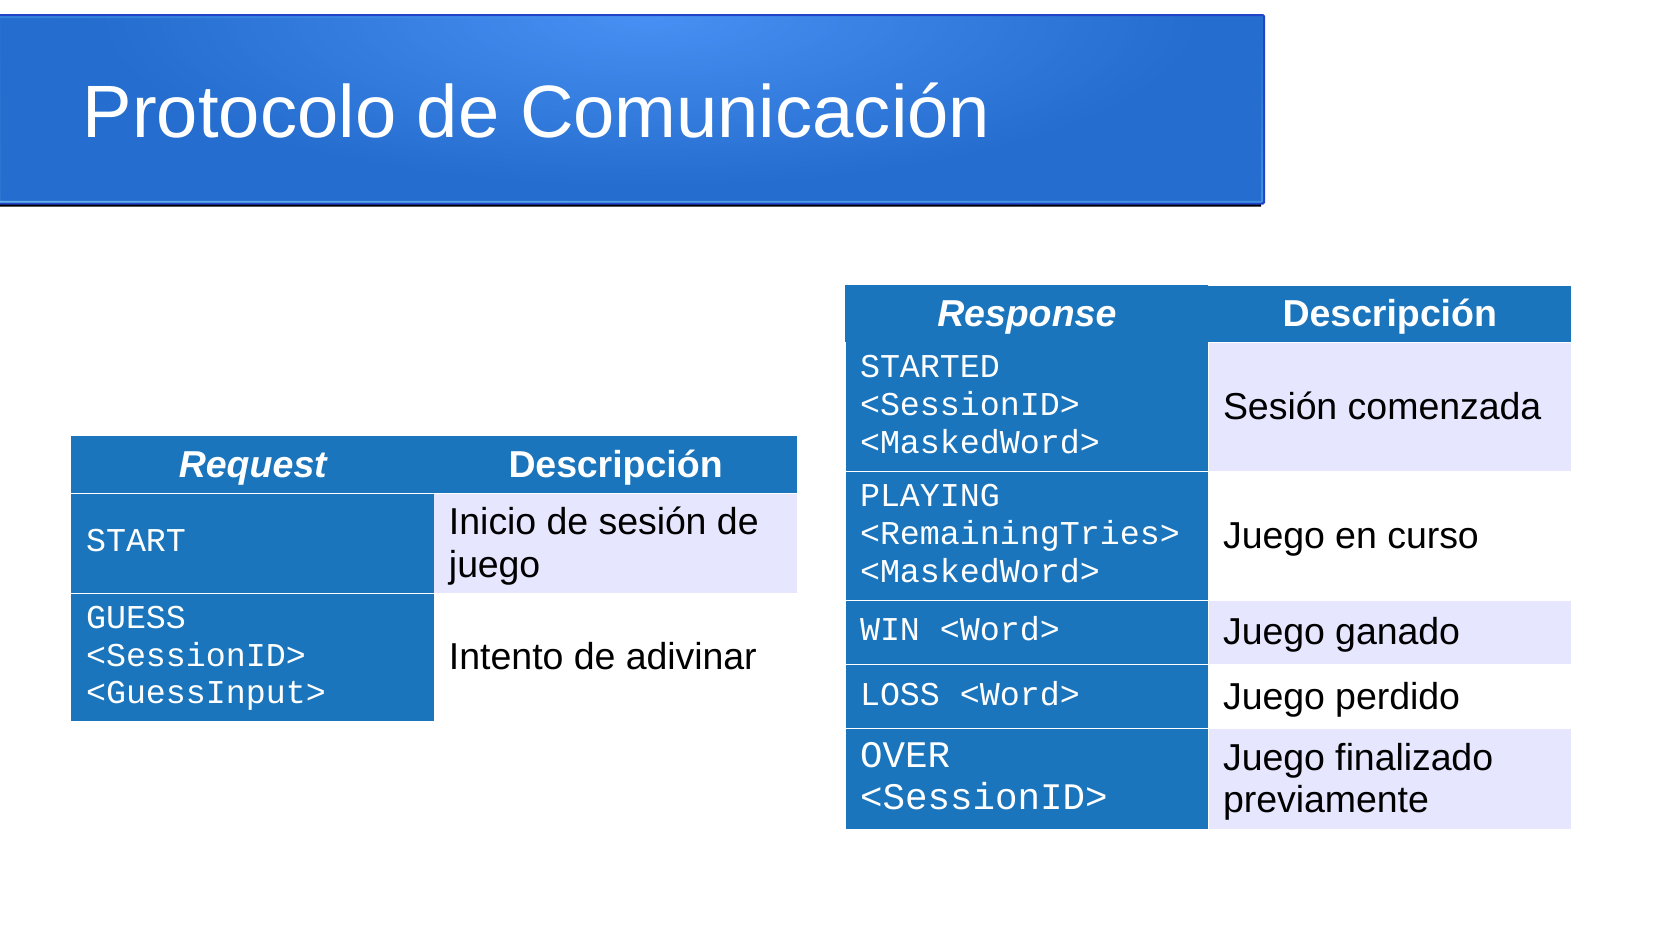

# Protocolo de Comunicación
| Response | Descripción |
| --- | --- |
| STARTED <SessionID> <MaskedWord> | Sesión comenzada |
| PLAYING <RemainingTries> <MaskedWord> | Juego en curso |
| WIN <Word> | Juego ganado |
| LOSS <Word> | Juego perdido |
| OVER <SessionID> | Juego finalizado previamente |
| Request | Descripción |
| --- | --- |
| START | Inicio de sesión de juego |
| GUESS <SessionID> <GuessInput> | Intento de adivinar |